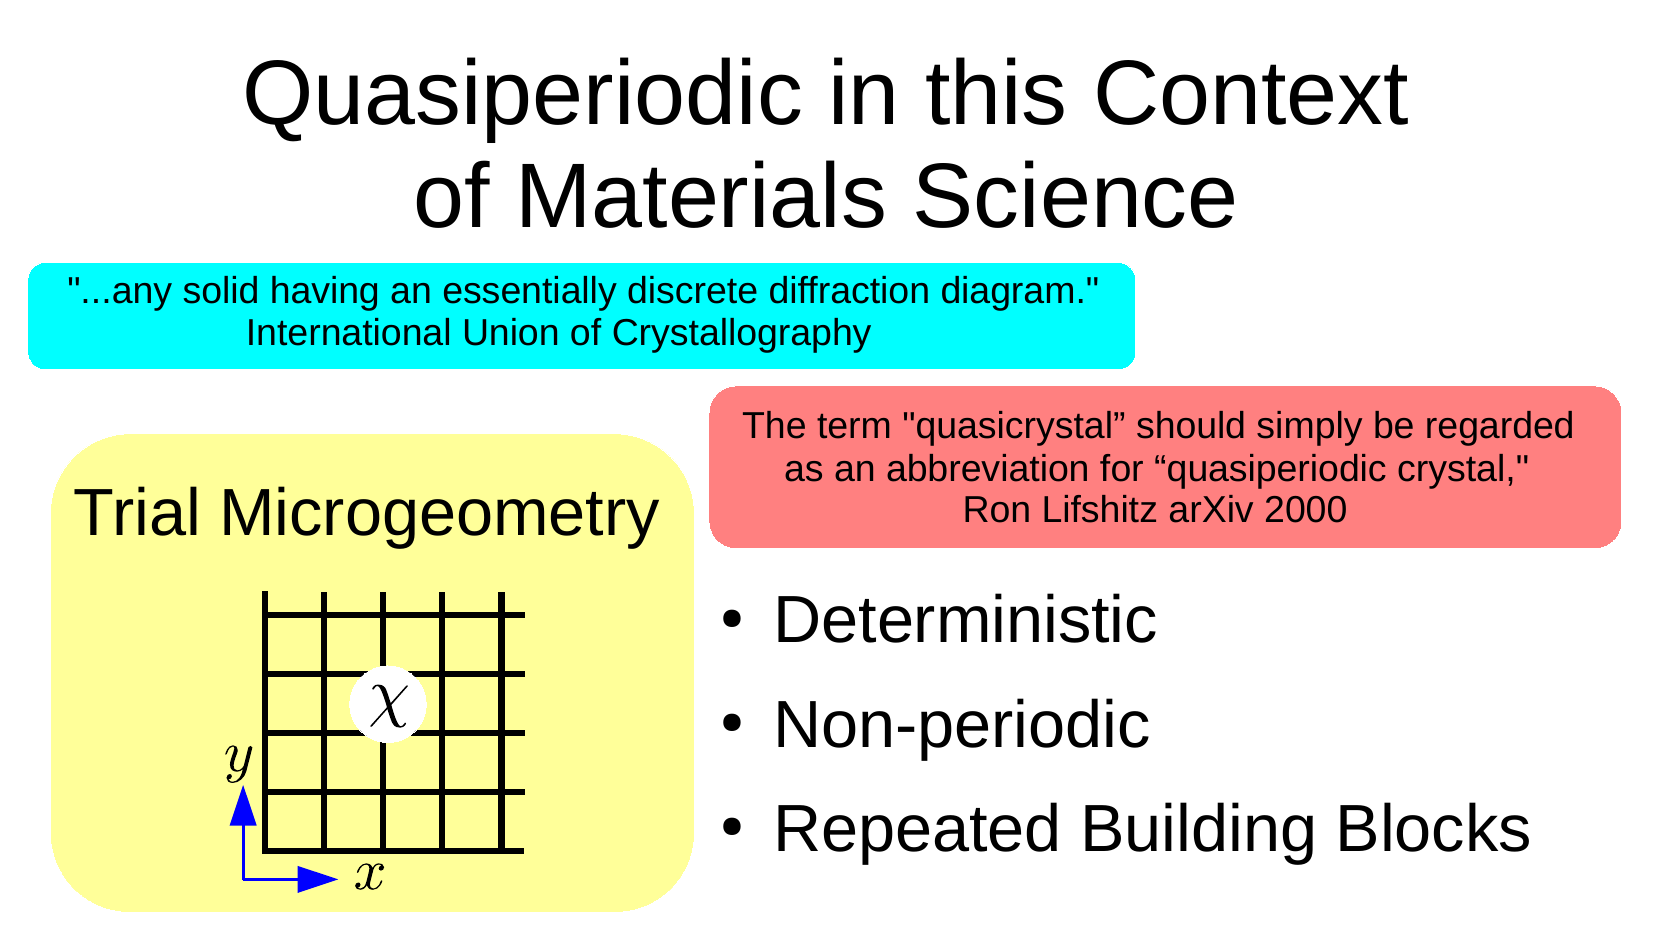

# Quasiperiodic in this Context of Materials Science
"...any solid having an essentially discrete diffraction diagram."
 International Union of Crystallography
 The term "quasicrystal” should simply be regarded
 as an abbreviation for “quasiperiodic crystal,"
 Ron Lifshitz arXiv 2000
Trial Microgeometry
Deterministic
Non-periodic
Repeated Building Blocks